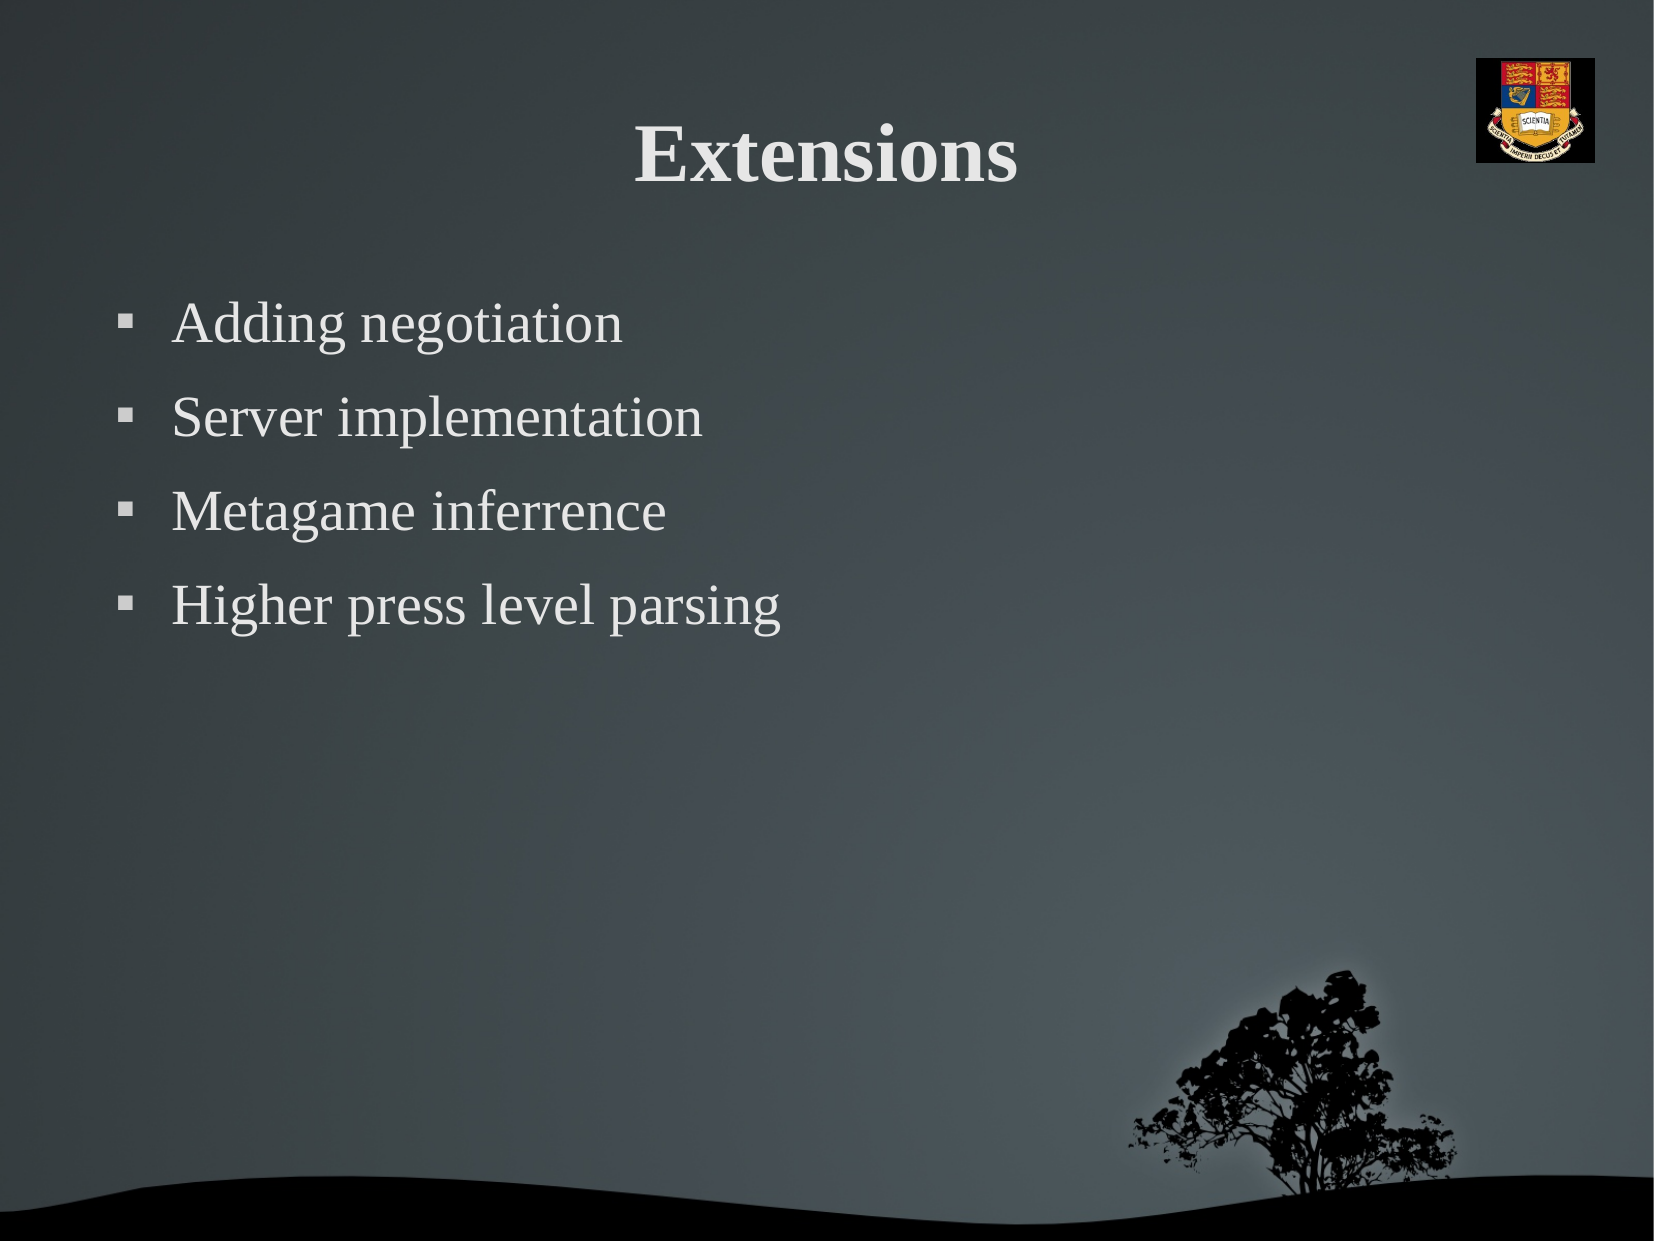

# Extensions
Adding negotiation
Server implementation
Metagame inferrence
Higher press level parsing